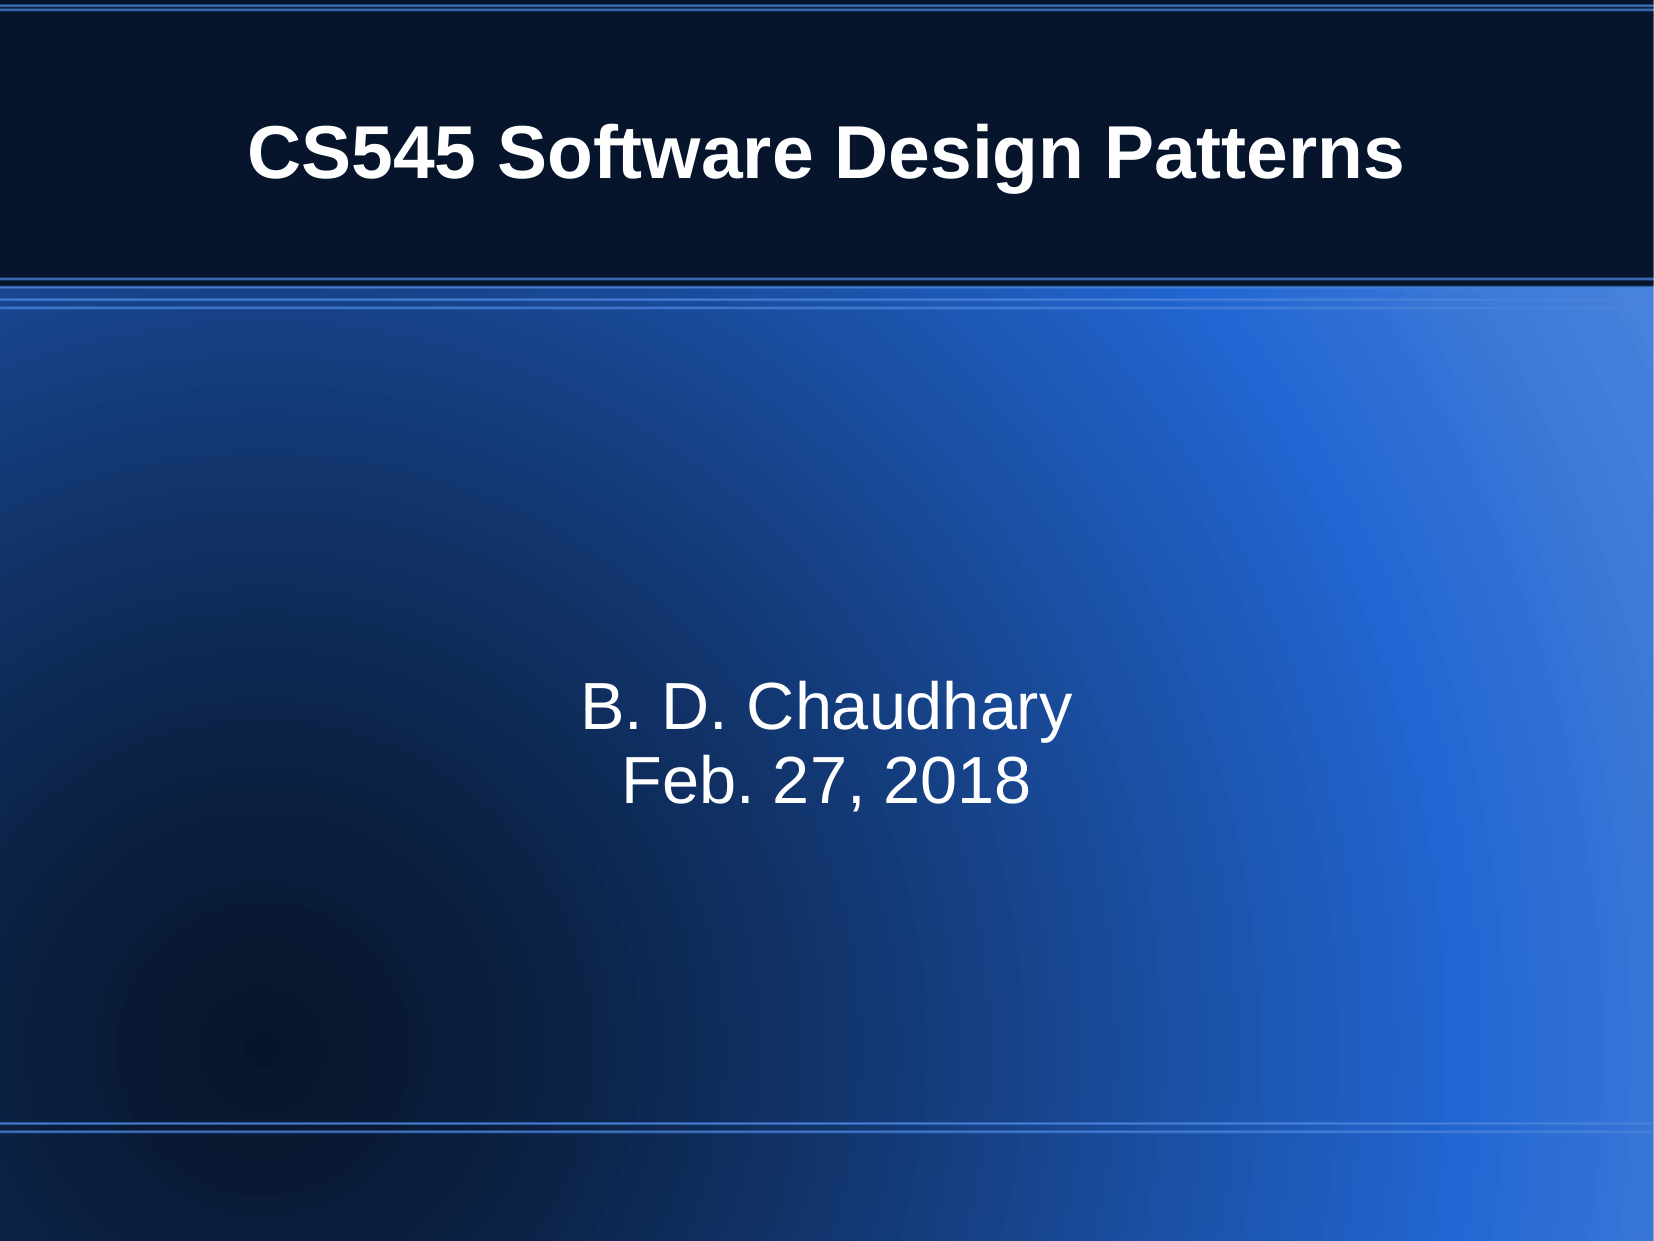

# CS545 Software Design Patterns
B. D. Chaudhary
Feb. 27, 2018